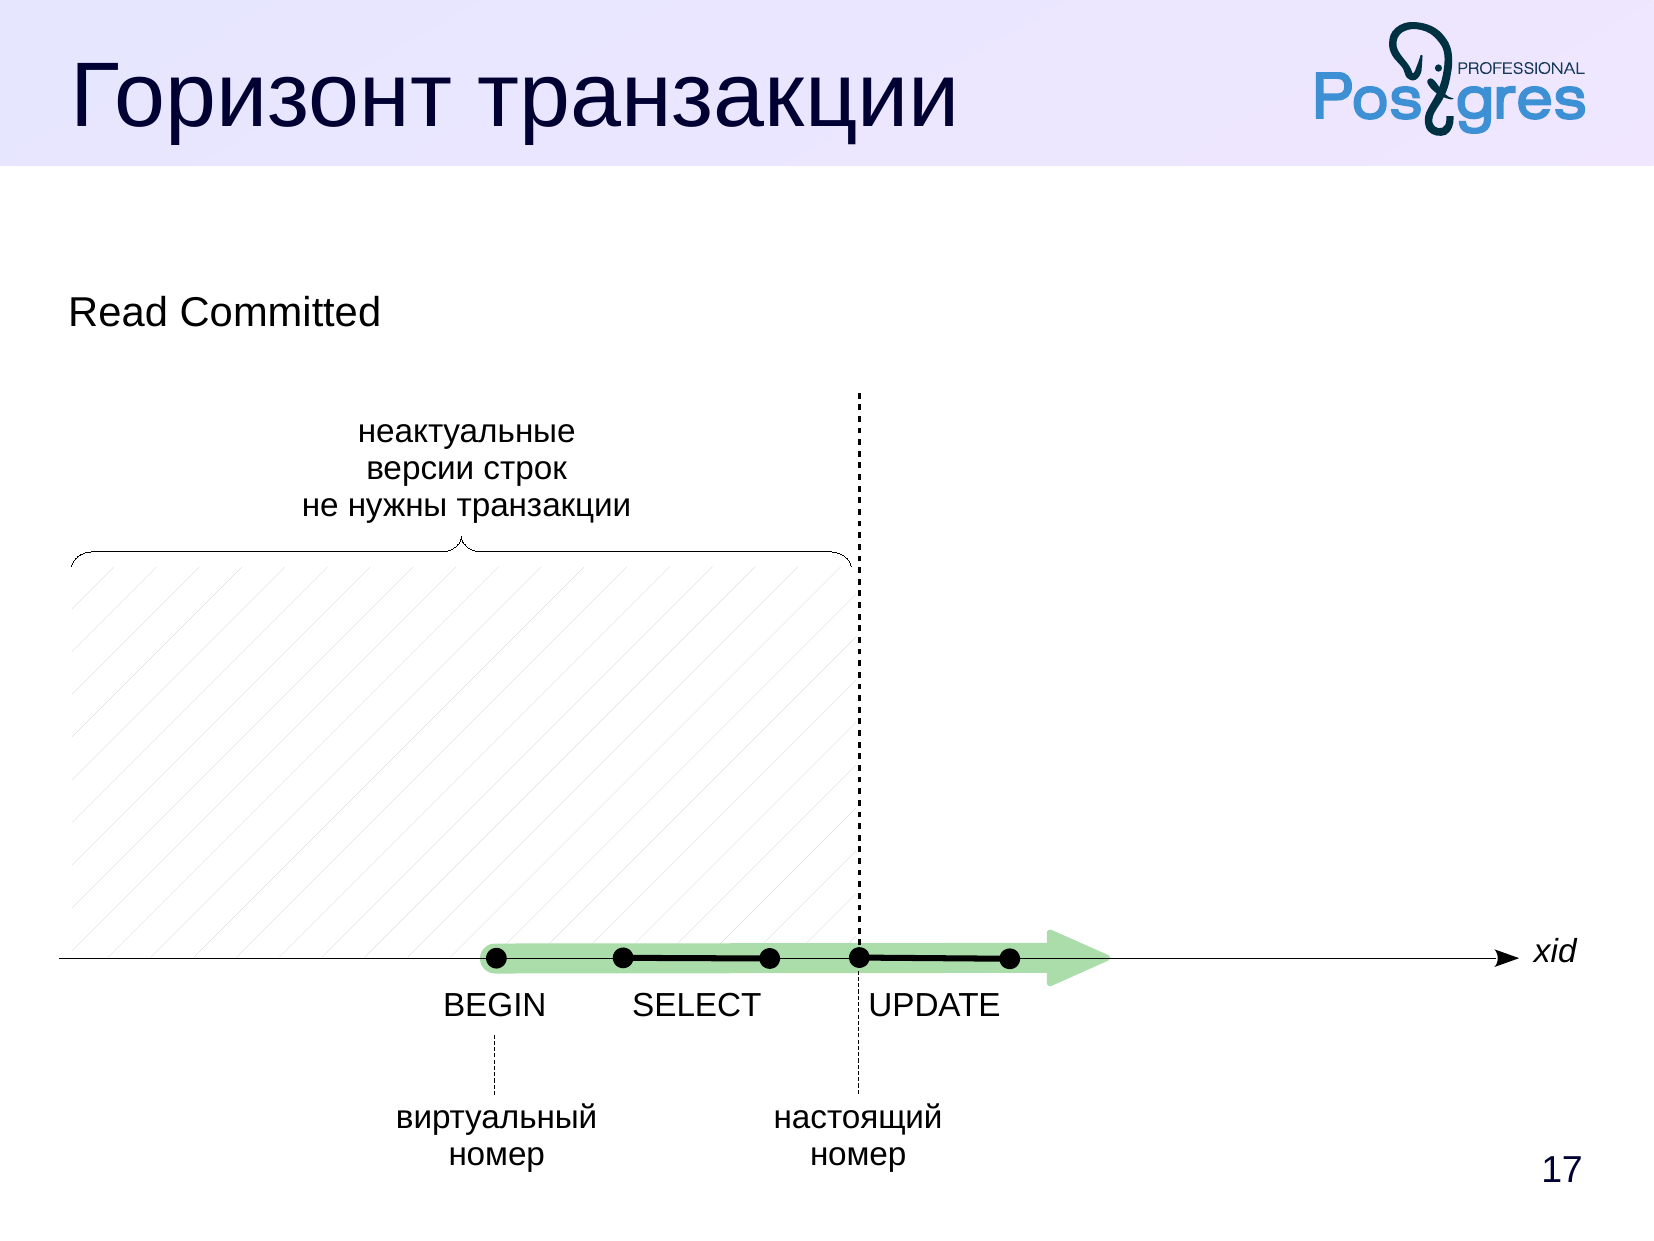

# Горизонт транзакции
Read Committed
неактуальные
версии строк
не нужны транзакции
xid
BEGIN
SELECT
UPDATE
виртуальный
номер
настоящий
номер